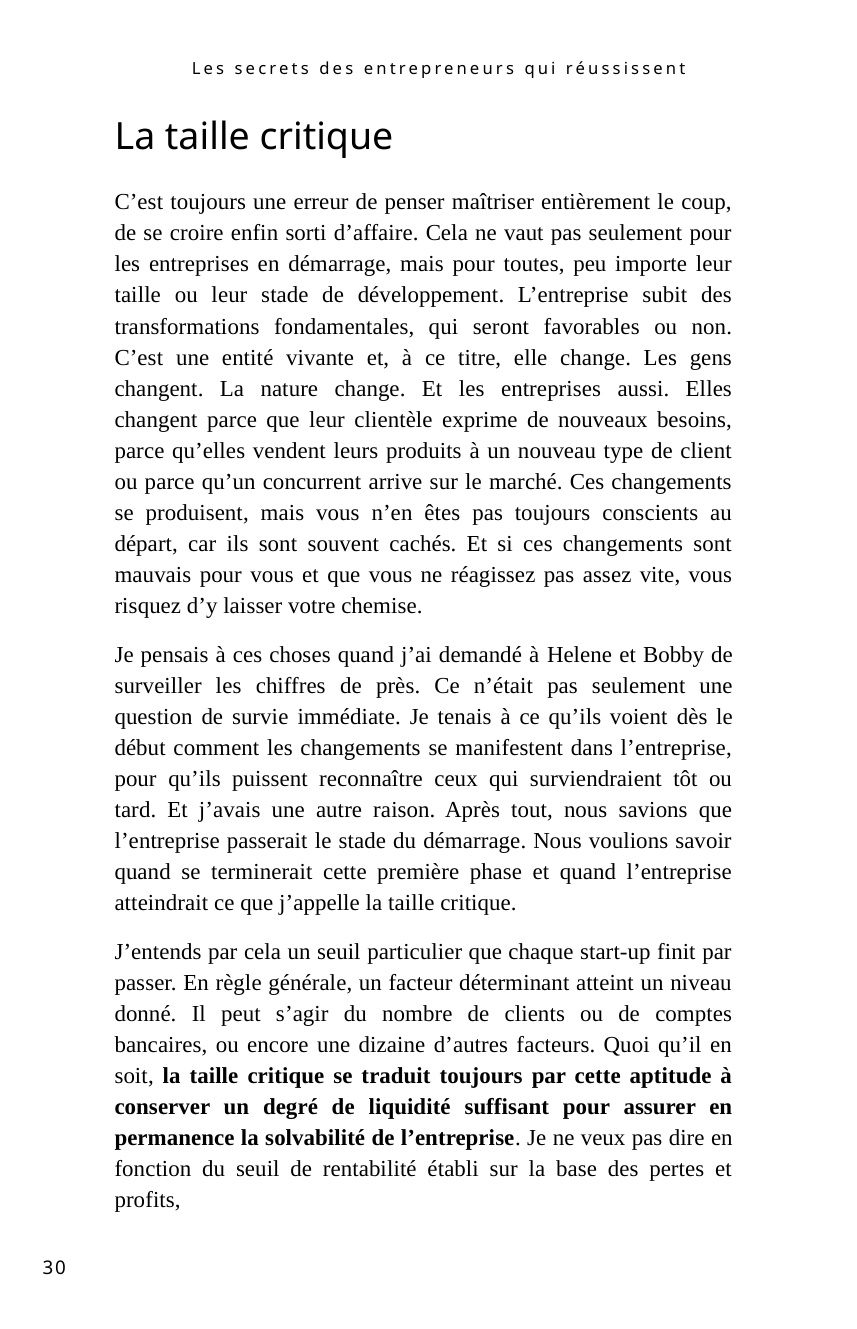

Les secrets des entrepreneurs qui réussissent
La taille critique
C’est toujours une erreur de penser maîtriser entièrement le coup, de se croire enfin sorti d’affaire. Cela ne vaut pas seulement pour les entreprises en démarrage, mais pour toutes, peu importe leur taille ou leur stade de développement. L’entreprise subit des transformations fondamentales, qui seront favorables ou non. C’est une entité vivante et, à ce titre, elle change. Les gens changent. La nature change. Et les entreprises aussi. Elles changent parce que leur clientèle exprime de nouveaux besoins, parce qu’elles vendent leurs produits à un nouveau type de client ou parce qu’un concurrent arrive sur le marché. Ces changements se produisent, mais vous n’en êtes pas toujours conscients au départ, car ils sont souvent cachés. Et si ces changements sont mauvais pour vous et que vous ne réagissez pas assez vite, vous risquez d’y laisser votre chemise.
Je pensais à ces choses quand j’ai demandé à Helene et Bobby de surveiller les chiffres de près. Ce n’était pas seulement une question de survie immédiate. Je tenais à ce qu’ils voient dès le début comment les changements se manifestent dans l’entreprise, pour qu’ils puissent reconnaître ceux qui surviendraient tôt ou tard. Et j’avais une autre raison. Après tout, nous savions que l’entreprise passerait le stade du démarrage. Nous voulions savoir quand se terminerait cette première phase et quand l’entreprise atteindrait ce que j’appelle la taille critique.
J’entends par cela un seuil particulier que chaque start-up finit par passer. En règle générale, un facteur déterminant atteint un niveau donné. Il peut s’agir du nombre de clients ou de comptes bancaires, ou encore une dizaine d’autres facteurs. Quoi qu’il en soit, la taille critique se traduit toujours par cette aptitude à conserver un degré de liquidité suffisant pour assurer en permanence la solvabilité de l’entreprise. Je ne veux pas dire en fonction du seuil de rentabilité établi sur la base des pertes et profits,
30